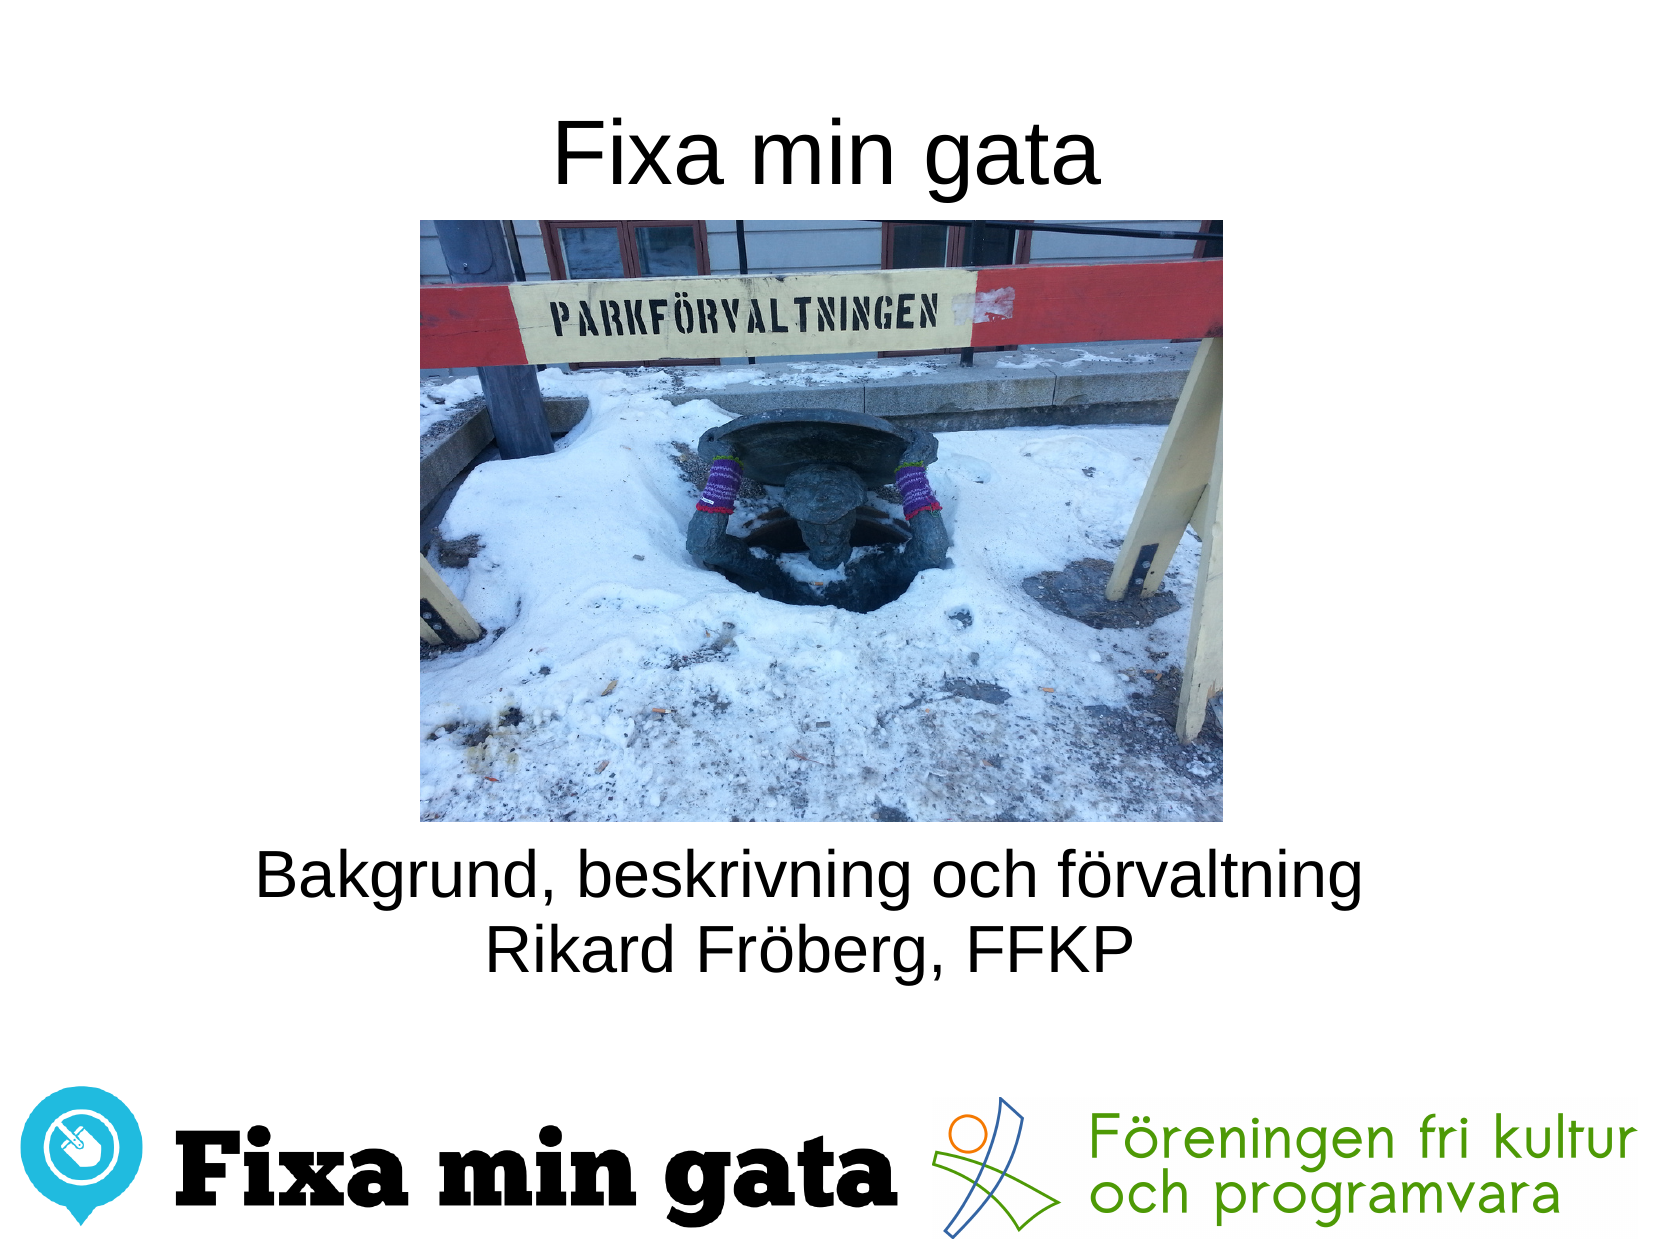

# Fixa min gata
Bakgrund, beskrivning och förvaltning
Rikard Fröberg, FFKP